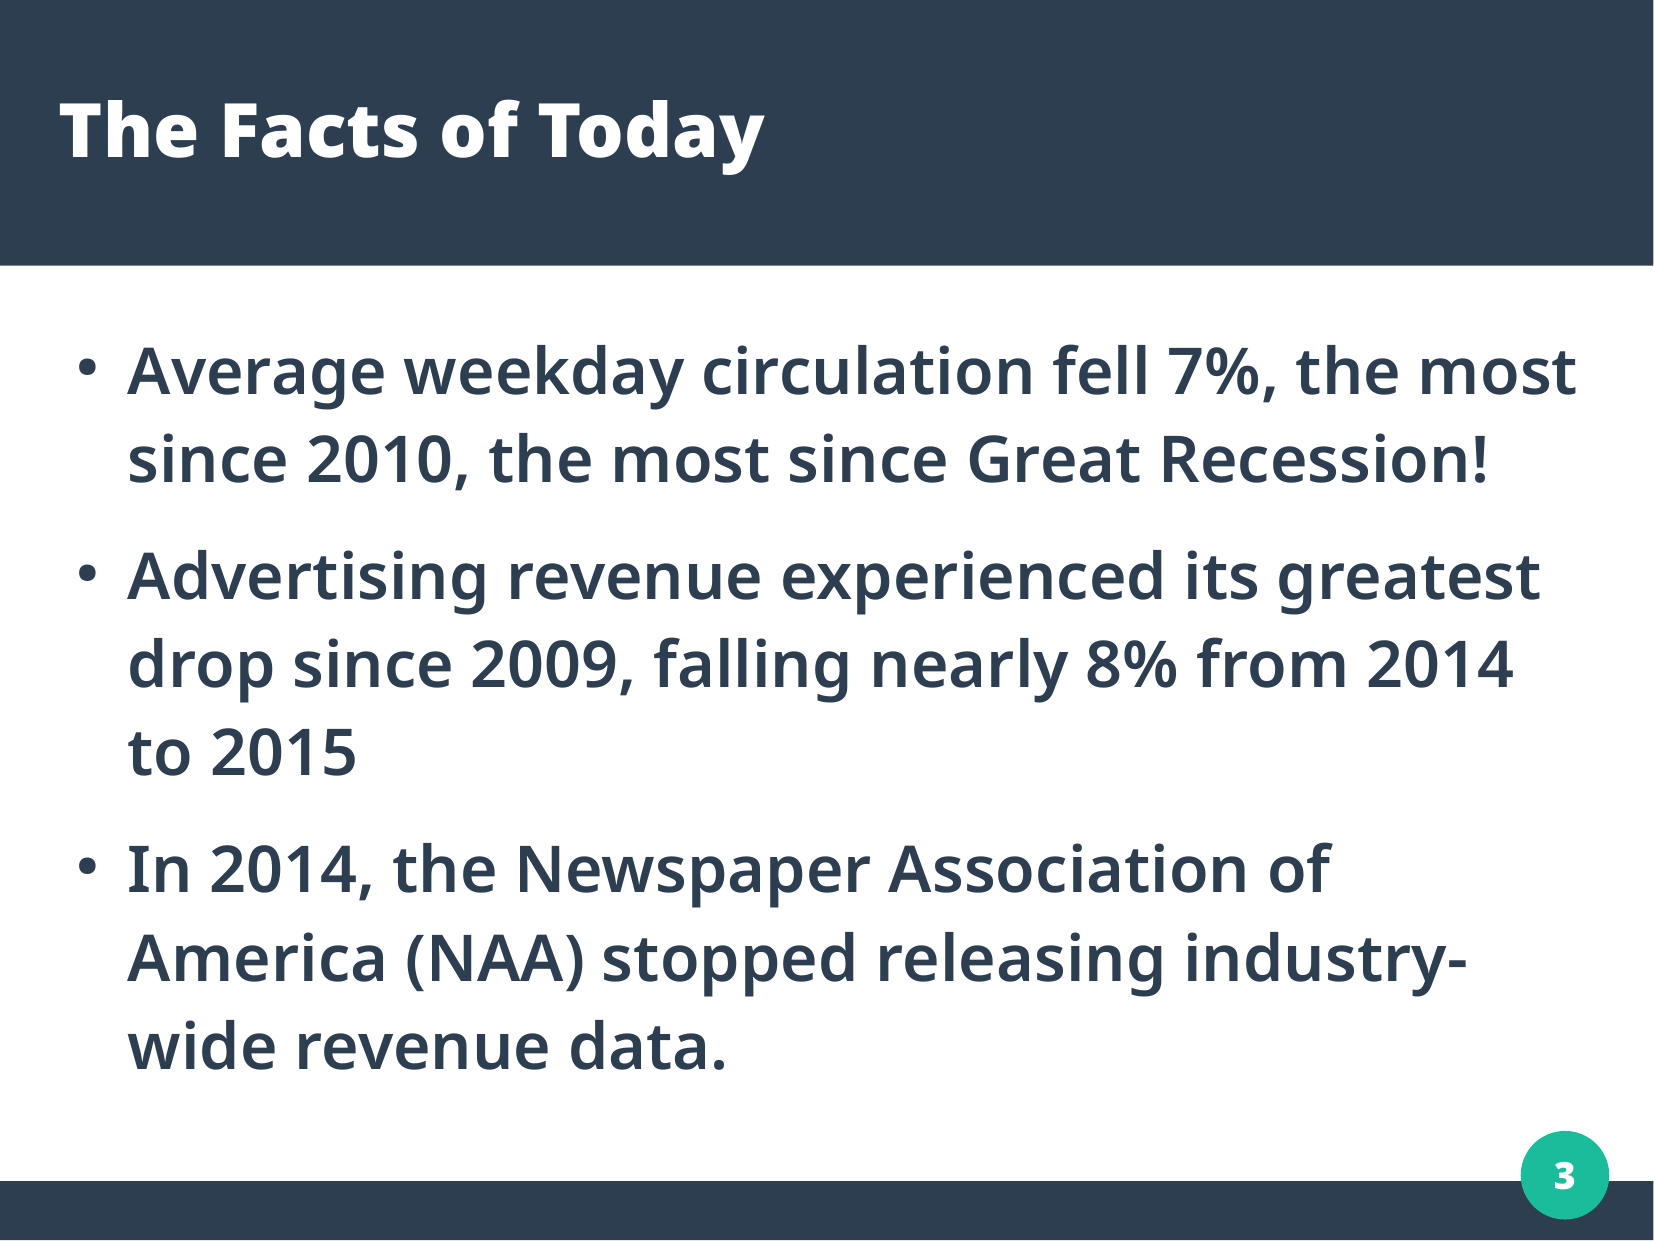

# The Facts of Today
Average weekday circulation fell 7%, the most since 2010, the most since Great Recession!
Advertising revenue experienced its greatest drop since 2009, falling nearly 8% from 2014 to 2015
In 2014, the Newspaper Association of America (NAA) stopped releasing industry-wide revenue data.
3